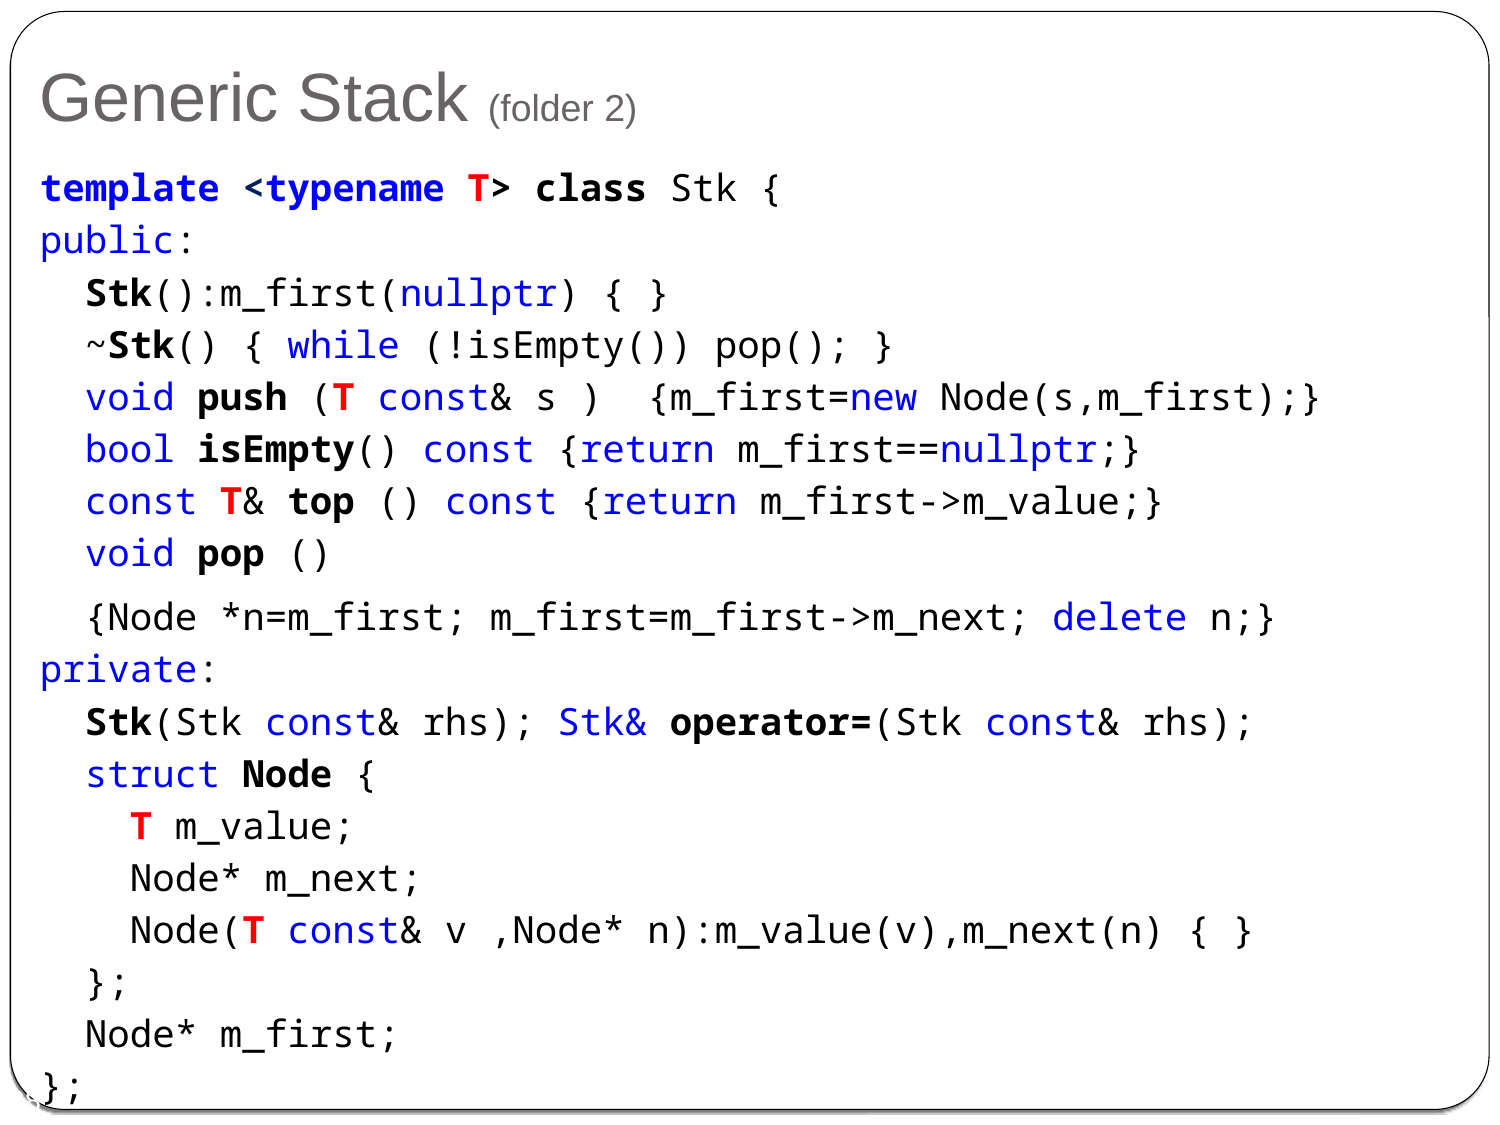

# Generic Stack (folder 2)
template <typename T> class Stk {
public:
  Stk():m_first(nullptr) { }
  ~Stk() { while (!isEmpty()) pop(); }
  void push (T const& s )  {m_first=new Node(s,m_first);}
  bool isEmpty() const {return m_first==nullptr;}
  const T& top () const {return m_first->m_value;}
  void pop ()
 {Node *n=m_first; m_first=m_first->m_next; delete n;}
private:
  Stk(Stk const& rhs); Stk& operator=(Stk const& rhs);
  struct Node {
    T m_value;
    Node* m_next;
    Node(T const& v ,Node* n):m_value(v),m_next(n) { }
  };
  Node* m_first;
};